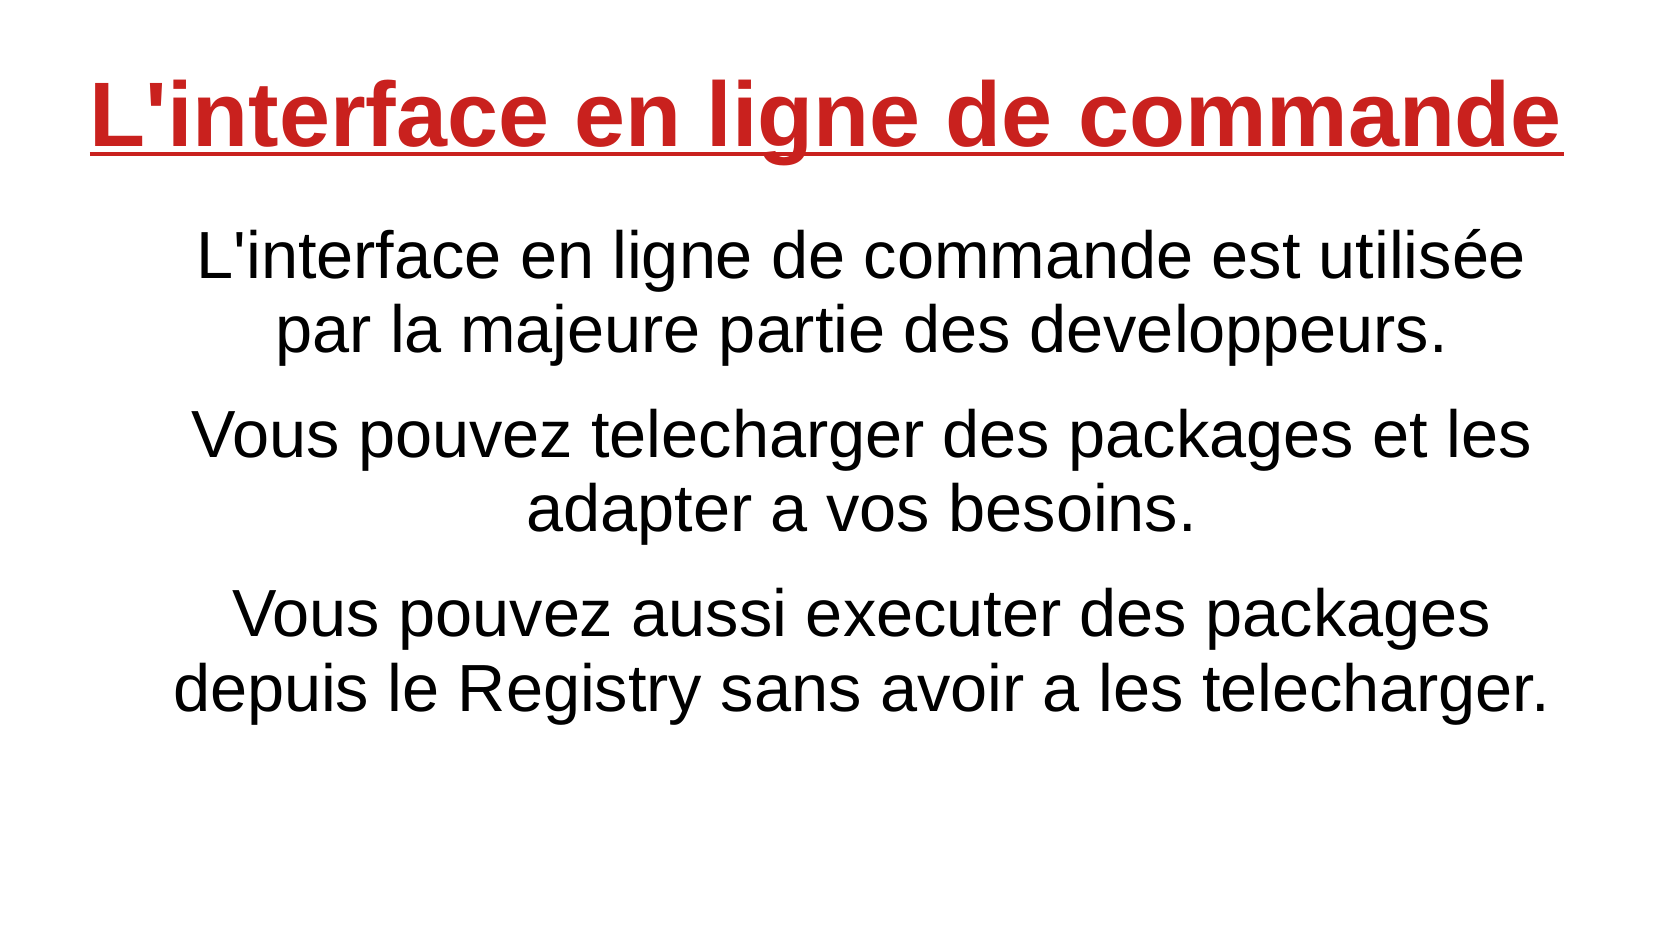

# L'interface en ligne de commande
L'interface en ligne de commande est utilisée par la majeure partie des developpeurs.
Vous pouvez telecharger des packages et les adapter a vos besoins.
Vous pouvez aussi executer des packages depuis le Registry sans avoir a les telecharger.